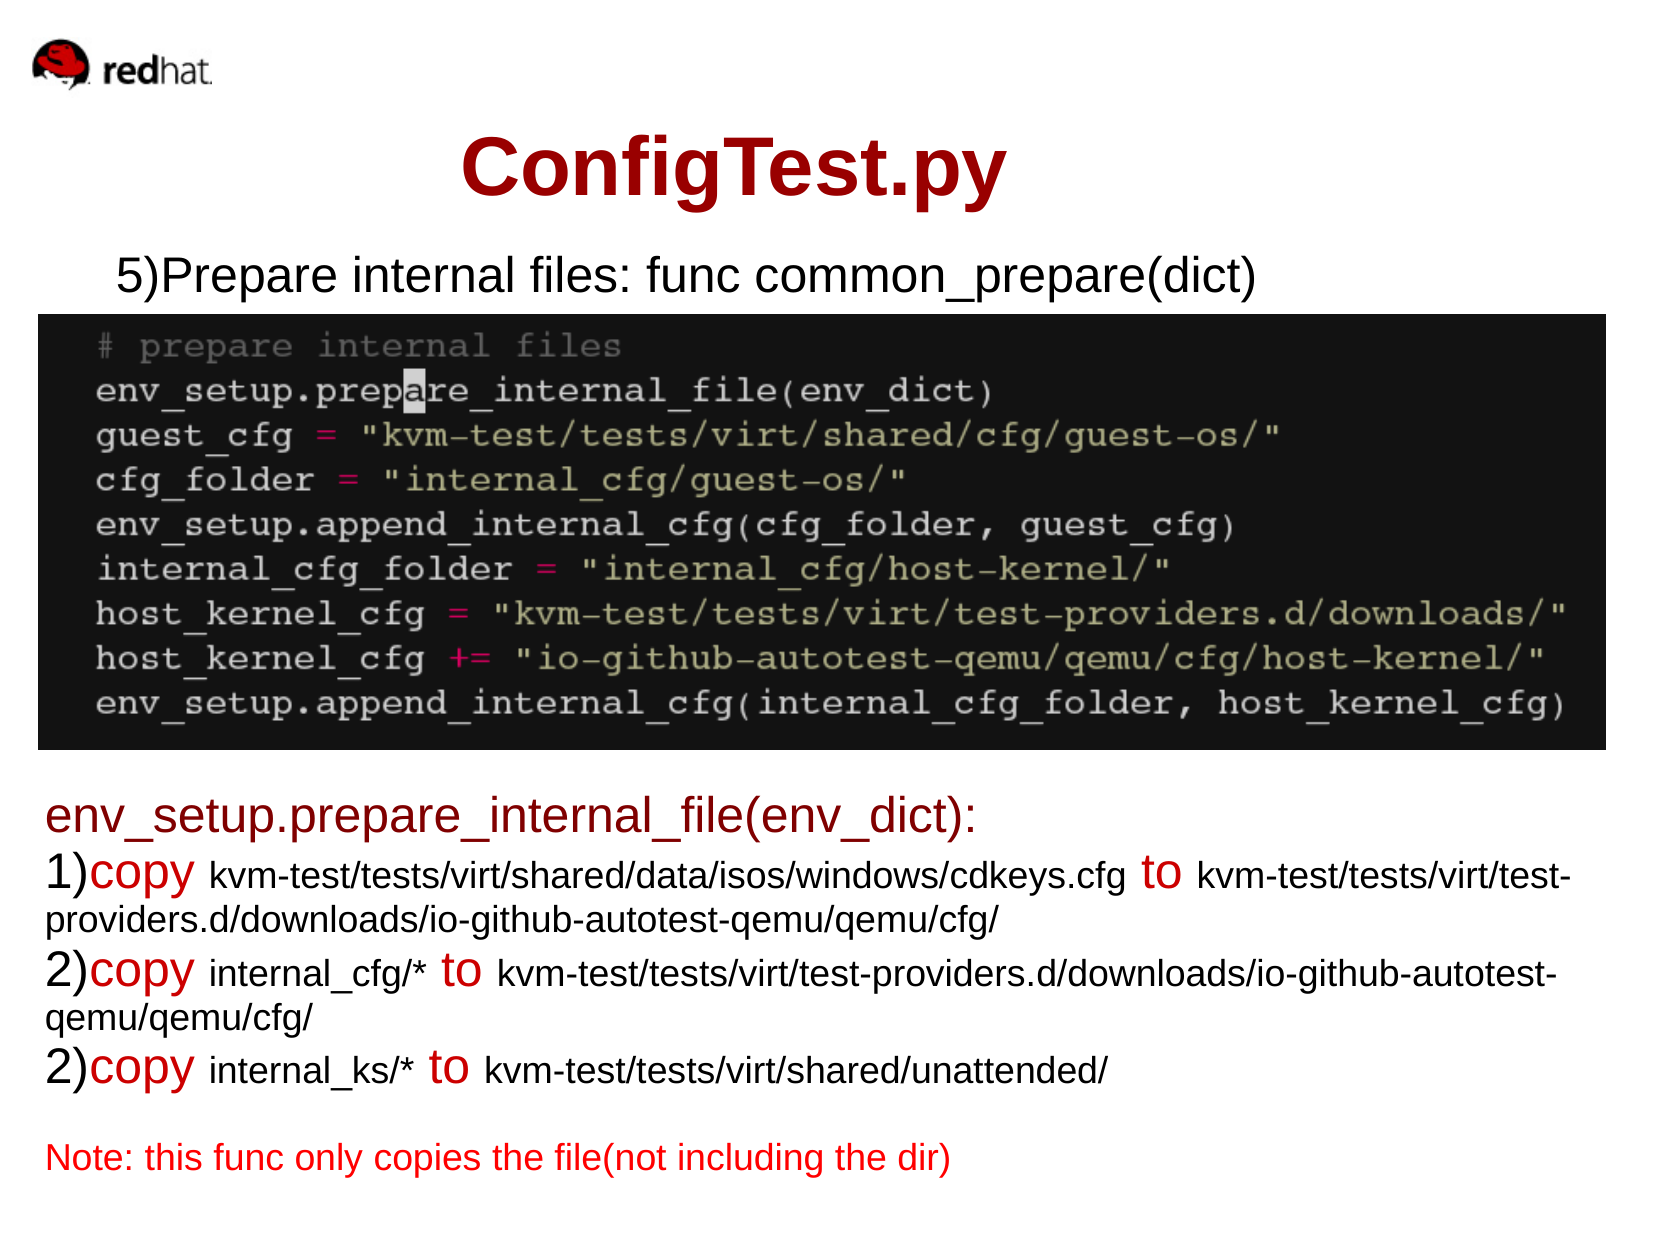

ConfigTest.py
 5)Prepare internal files: func common_prepare(dict)
env_setup.prepare_internal_file(env_dict):
1)copy kvm-test/tests/virt/shared/data/isos/windows/cdkeys.cfg to kvm-test/tests/virt/test-providers.d/downloads/io-github-autotest-qemu/qemu/cfg/
2)copy internal_cfg/* to kvm-test/tests/virt/test-providers.d/downloads/io-github-autotest-qemu/qemu/cfg/
2)copy internal_ks/* to kvm-test/tests/virt/shared/unattended/
Note: this func only copies the file(not including the dir)